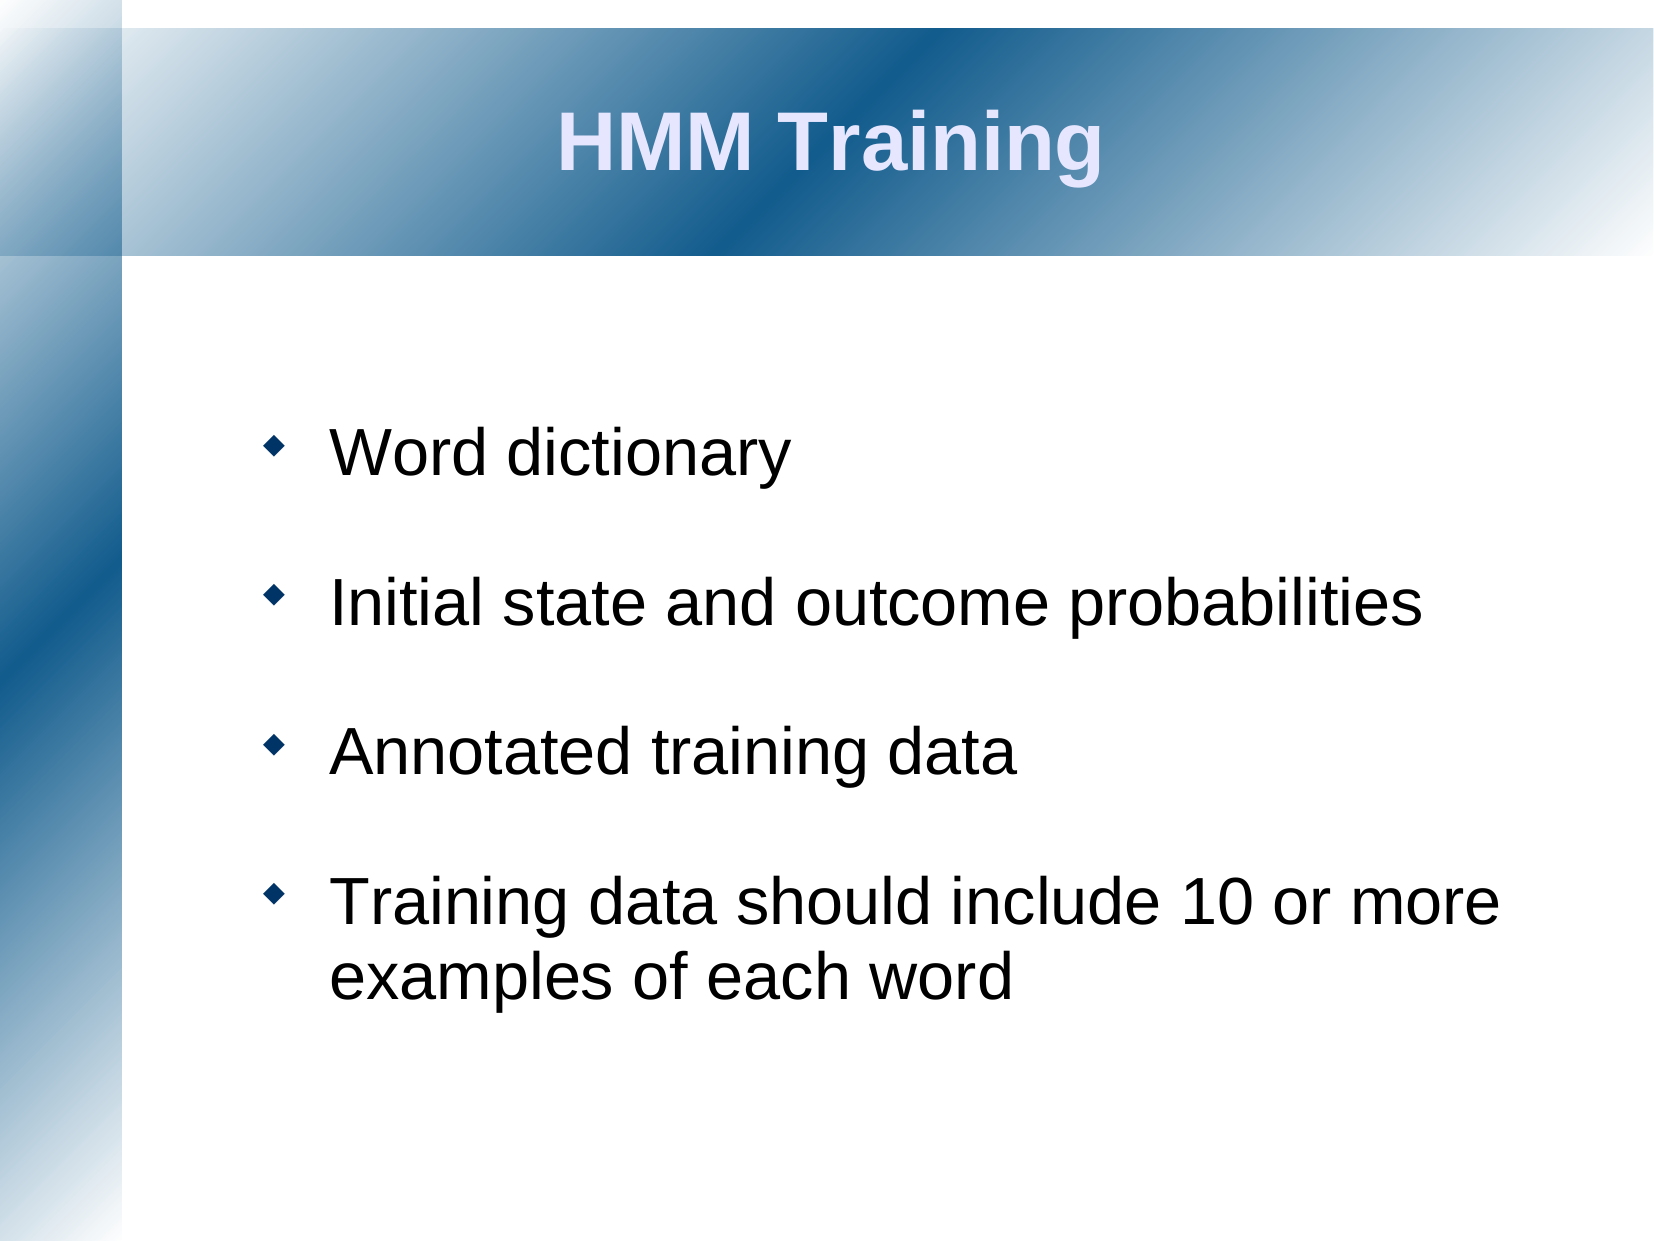

# HMM Training
Word dictionary
Initial state and outcome probabilities
Annotated training data
Training data should include 10 or more examples of each word